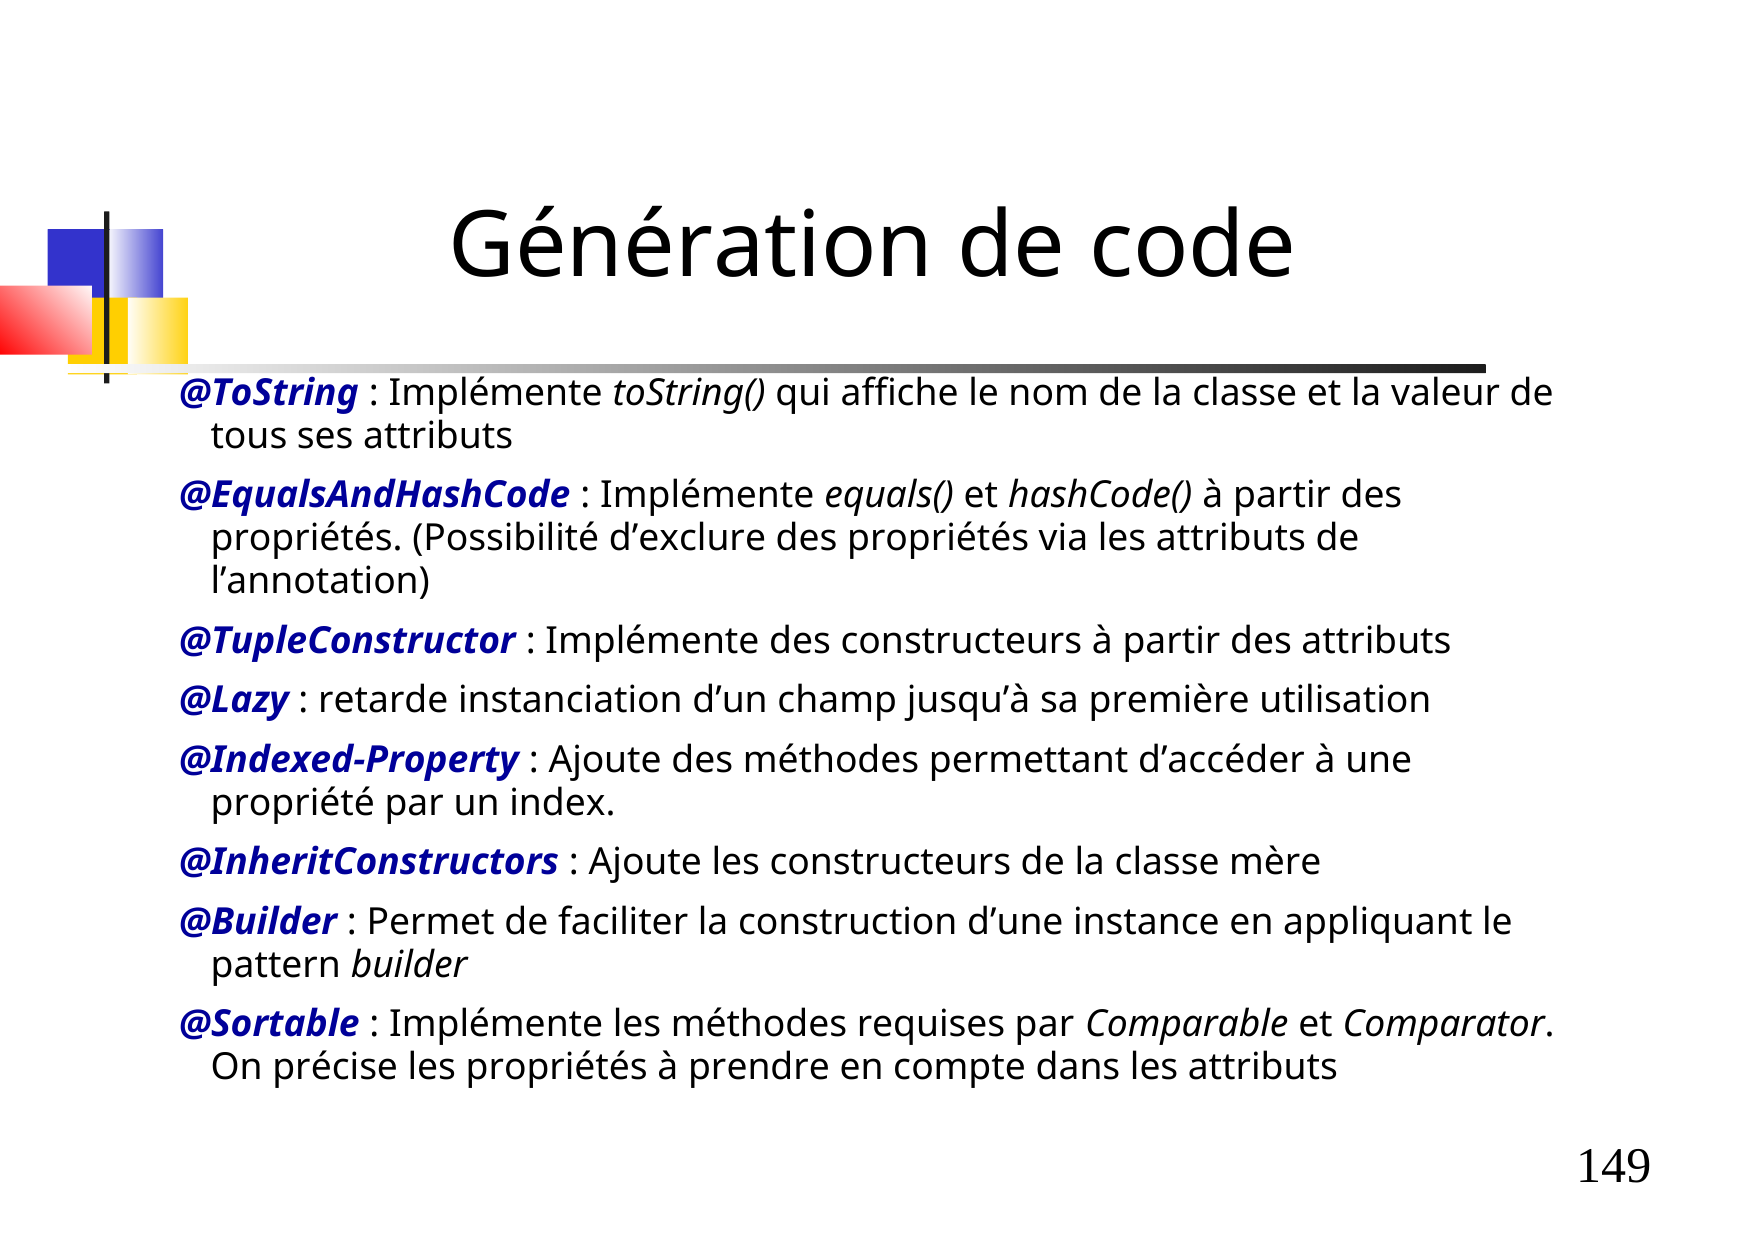

# Génération de code
@ToString : Implémente toString() qui affiche le nom de la classe et la valeur de tous ses attributs
@EqualsAndHashCode : Implémente equals() et hashCode() à partir des propriétés. (Possibilité d’exclure des propriétés via les attributs de l’annotation)
@TupleConstructor : Implémente des constructeurs à partir des attributs
@Lazy : retarde instanciation d’un champ jusqu’à sa première utilisation
@Indexed-Property : Ajoute des méthodes permettant d’accéder à une propriété par un index.
@InheritConstructors : Ajoute les constructeurs de la classe mère
@Builder : Permet de faciliter la construction d’une instance en appliquant le pattern builder
@Sortable : Implémente les méthodes requises par Comparable et Comparator. On précise les propriétés à prendre en compte dans les attributs